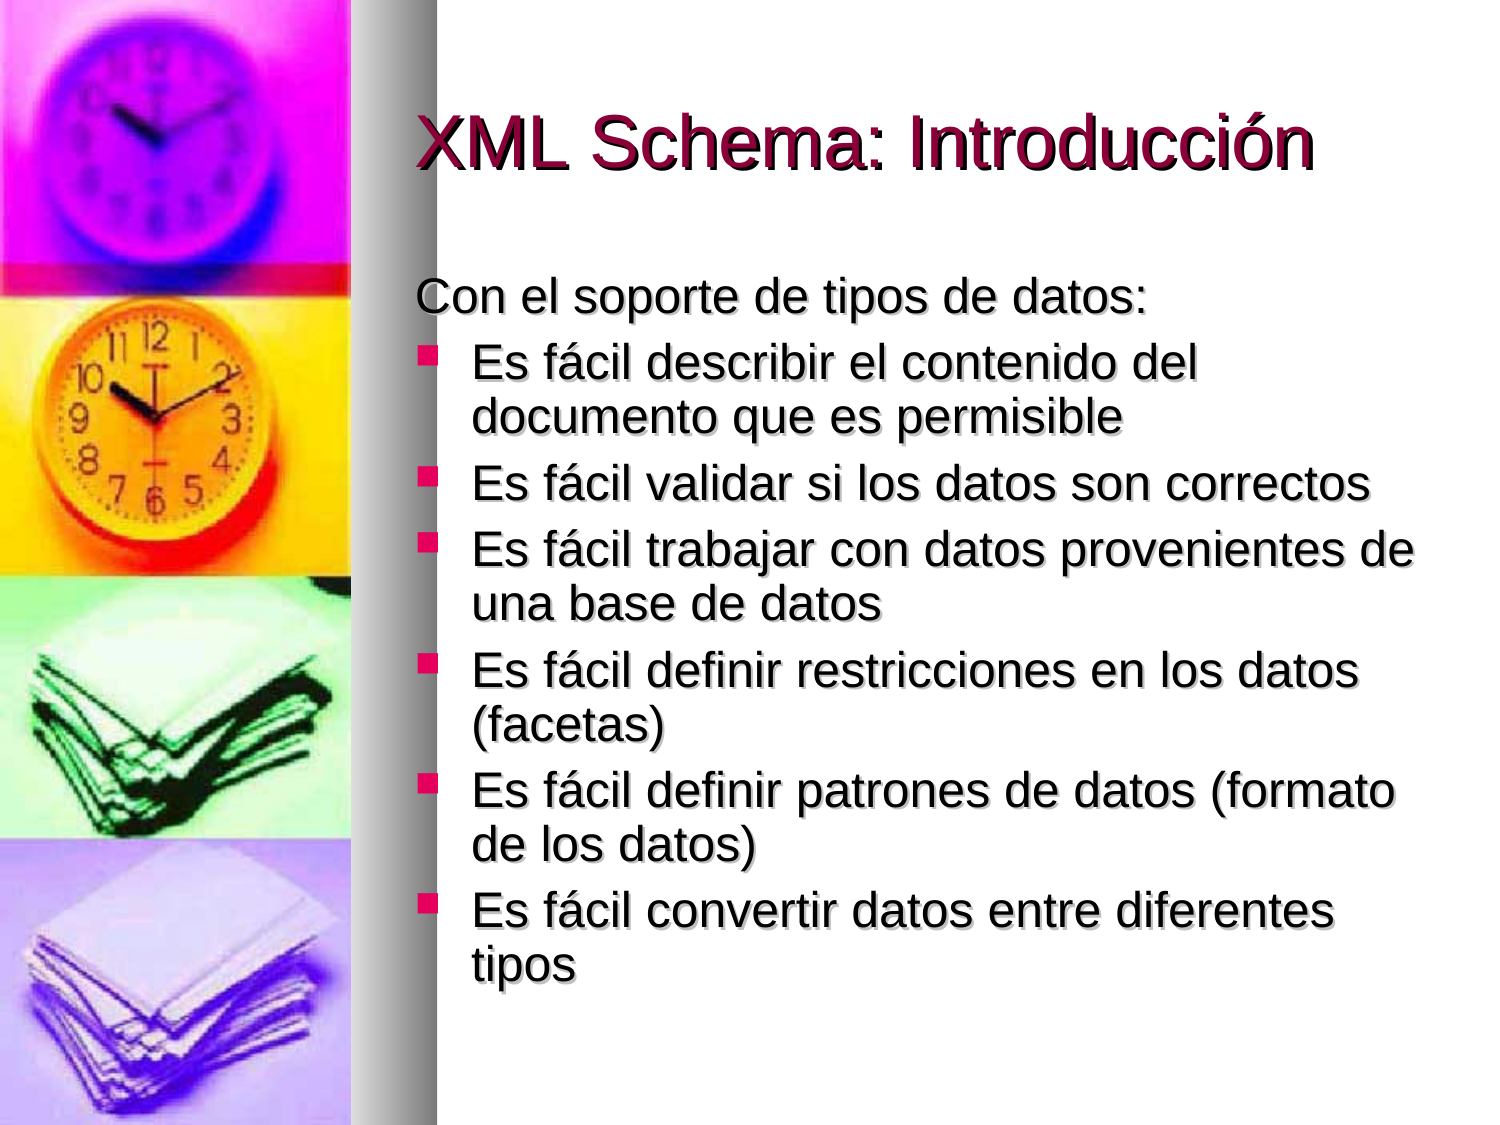

# XML Schema: Introducción
Con el soporte de tipos de datos:
Es fácil describir el contenido del documento que es permisible
Es fácil validar si los datos son correctos
Es fácil trabajar con datos provenientes de una base de datos
Es fácil definir restricciones en los datos (facetas)
Es fácil definir patrones de datos (formato de los datos)
Es fácil convertir datos entre diferentes tipos